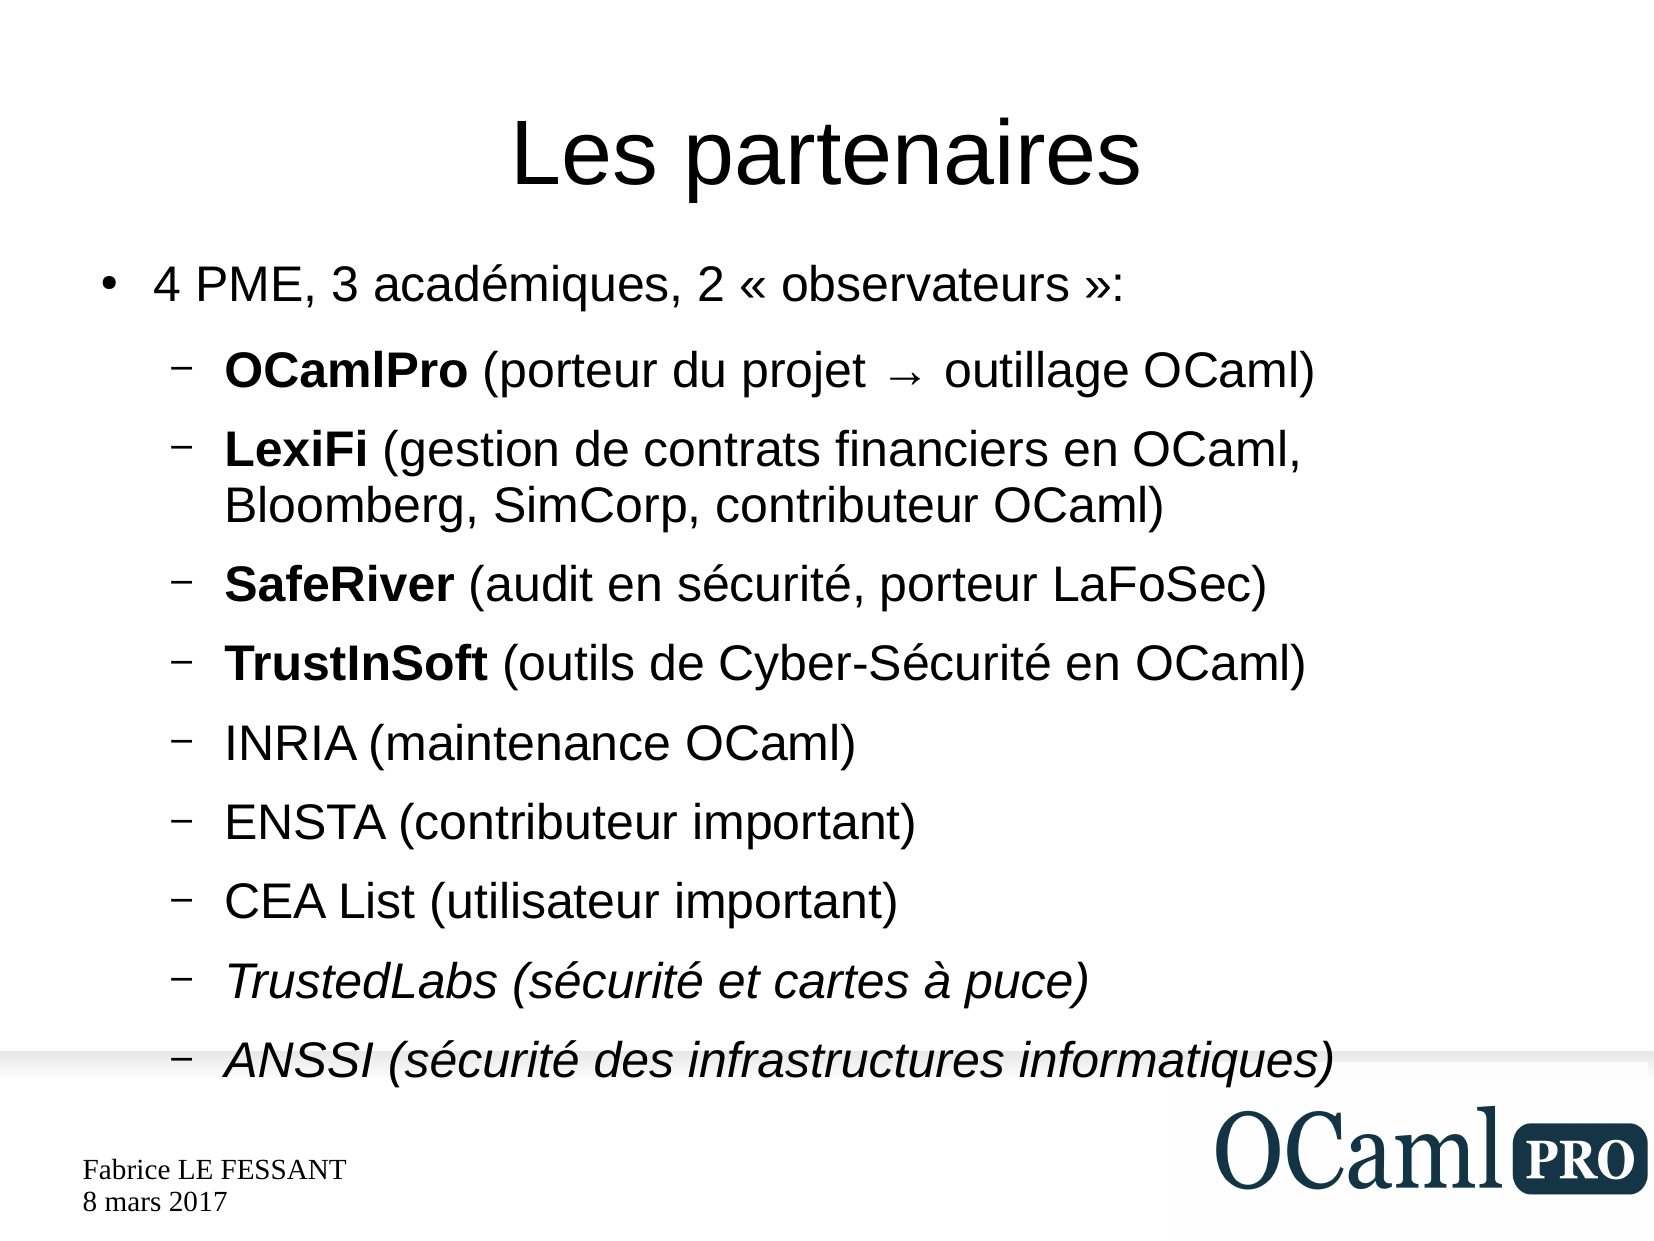

# Les partenaires
4 PME, 3 académiques, 2 « observateurs »:
OCamlPro (porteur du projet → outillage OCaml)
LexiFi (gestion de contrats financiers en OCaml, Bloomberg, SimCorp, contributeur OCaml)
SafeRiver (audit en sécurité, porteur LaFoSec)
TrustInSoft (outils de Cyber-Sécurité en OCaml)
INRIA (maintenance OCaml)
ENSTA (contributeur important)
CEA List (utilisateur important)
TrustedLabs (sécurité et cartes à puce)
ANSSI (sécurité des infrastructures informatiques)